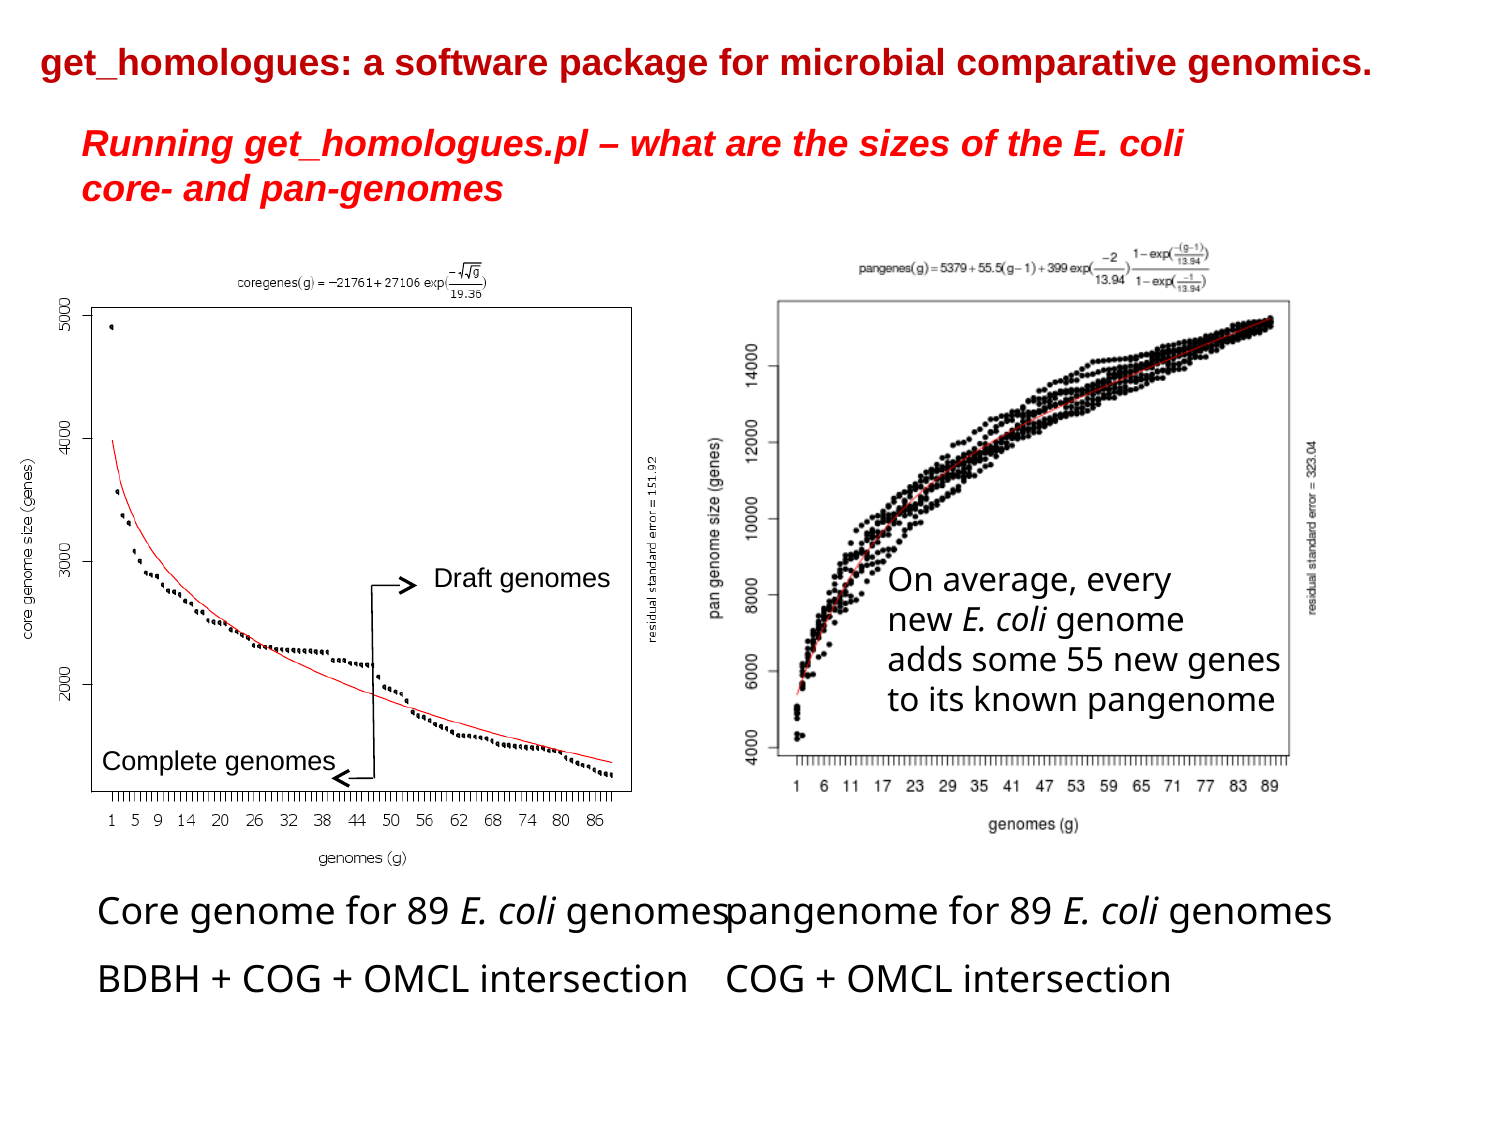

get_homologues: a software package for microbial comparative genomics.
Running get_homologues.pl – what are the sizes of the E. coli core- and pan-genomes
On average, every
new E. coli genome
adds some 55 new genes
to its known pangenome
Draft genomes
Complete genomes
Core genome for 89 E. coli genomes
BDBH + COG + OMCL intersection
pangenome for 89 E. coli genomes
COG + OMCL intersection